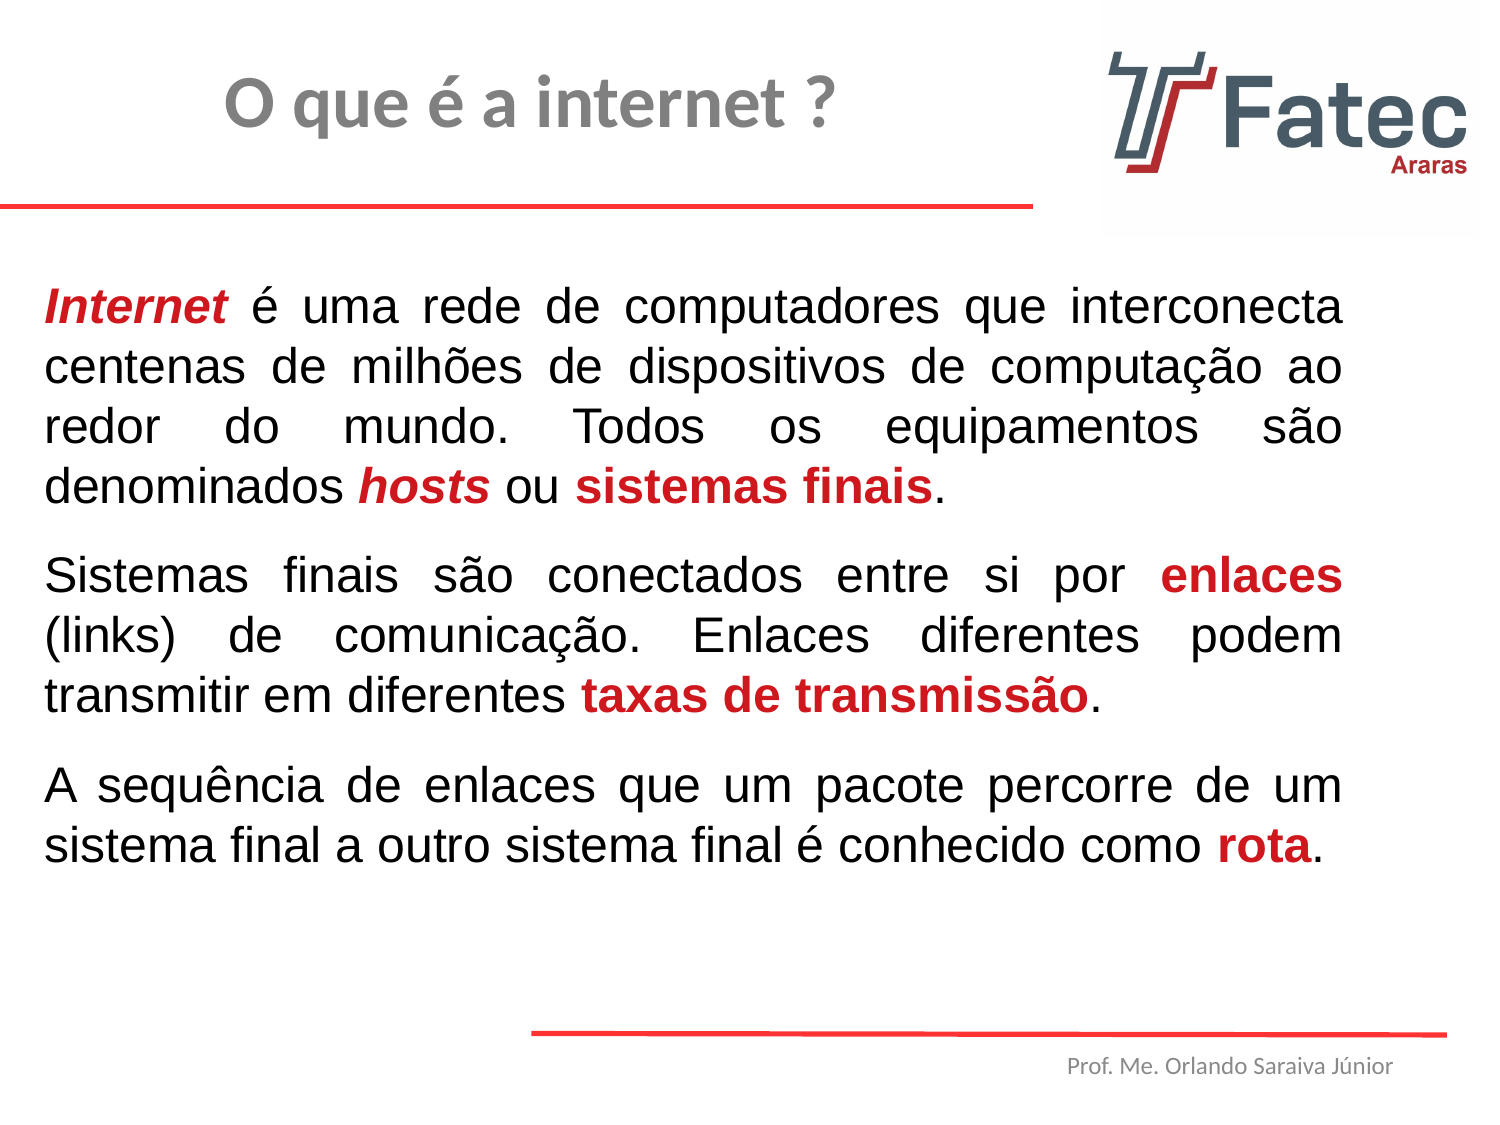

O que é a internet ?
# Internet é uma rede de computadores que interconecta centenas de milhões de dispositivos de computação ao redor do mundo. Todos os equipamentos são denominados hosts ou sistemas finais.
Sistemas finais são conectados entre si por enlaces (links) de comunicação. Enlaces diferentes podem transmitir em diferentes taxas de transmissão.
A sequência de enlaces que um pacote percorre de um sistema final a outro sistema final é conhecido como rota.